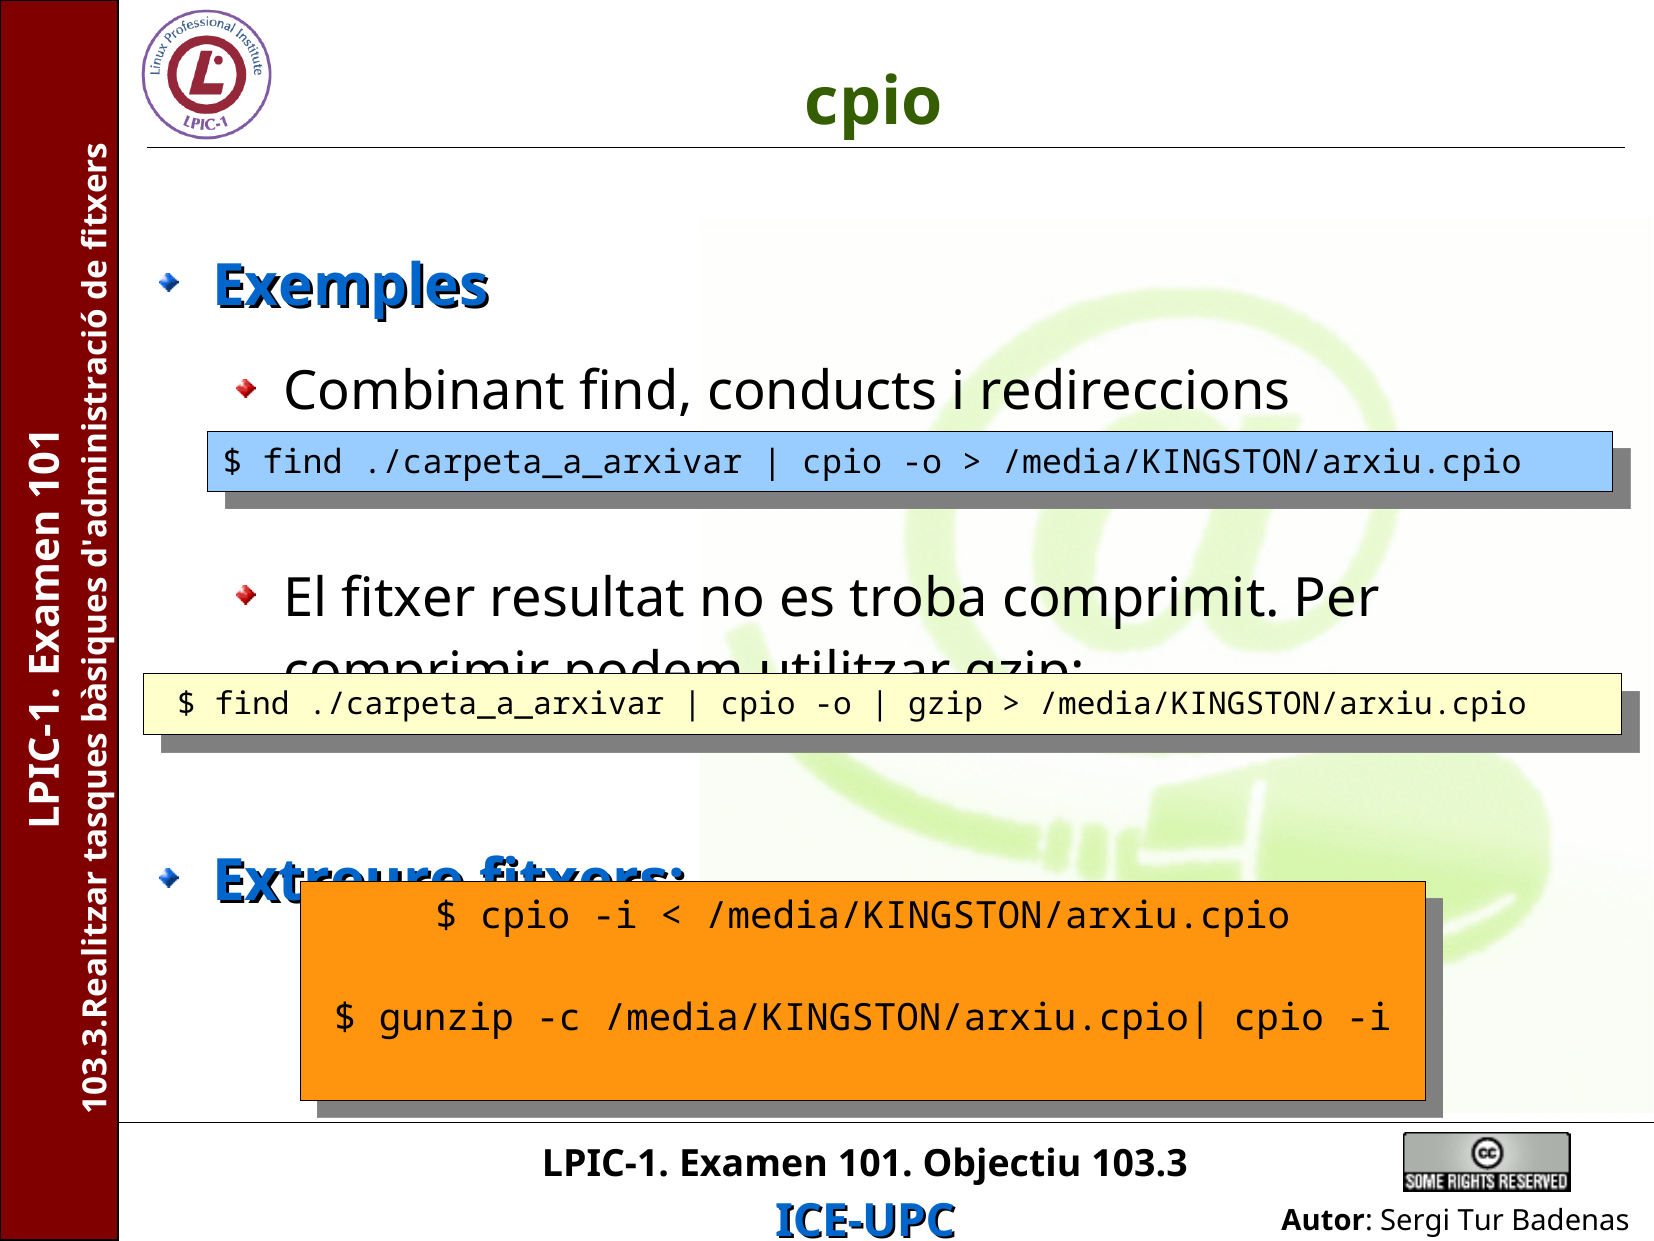

# cpio
Exemples
Combinant find, conducts i redireccions
El fitxer resultat no es troba comprimit. Per comprimir podem utilitzar gzip:
Extreure fitxers:
$ find ./carpeta_a_arxivar | cpio -o > /media/KINGSTON/arxiu.cpio
 $ find ./carpeta_a_arxivar | cpio -o | gzip > /media/KINGSTON/arxiu.cpio
$ cpio -i < /media/KINGSTON/arxiu.cpio
$ gunzip -c /media/KINGSTON/arxiu.cpio| cpio -i